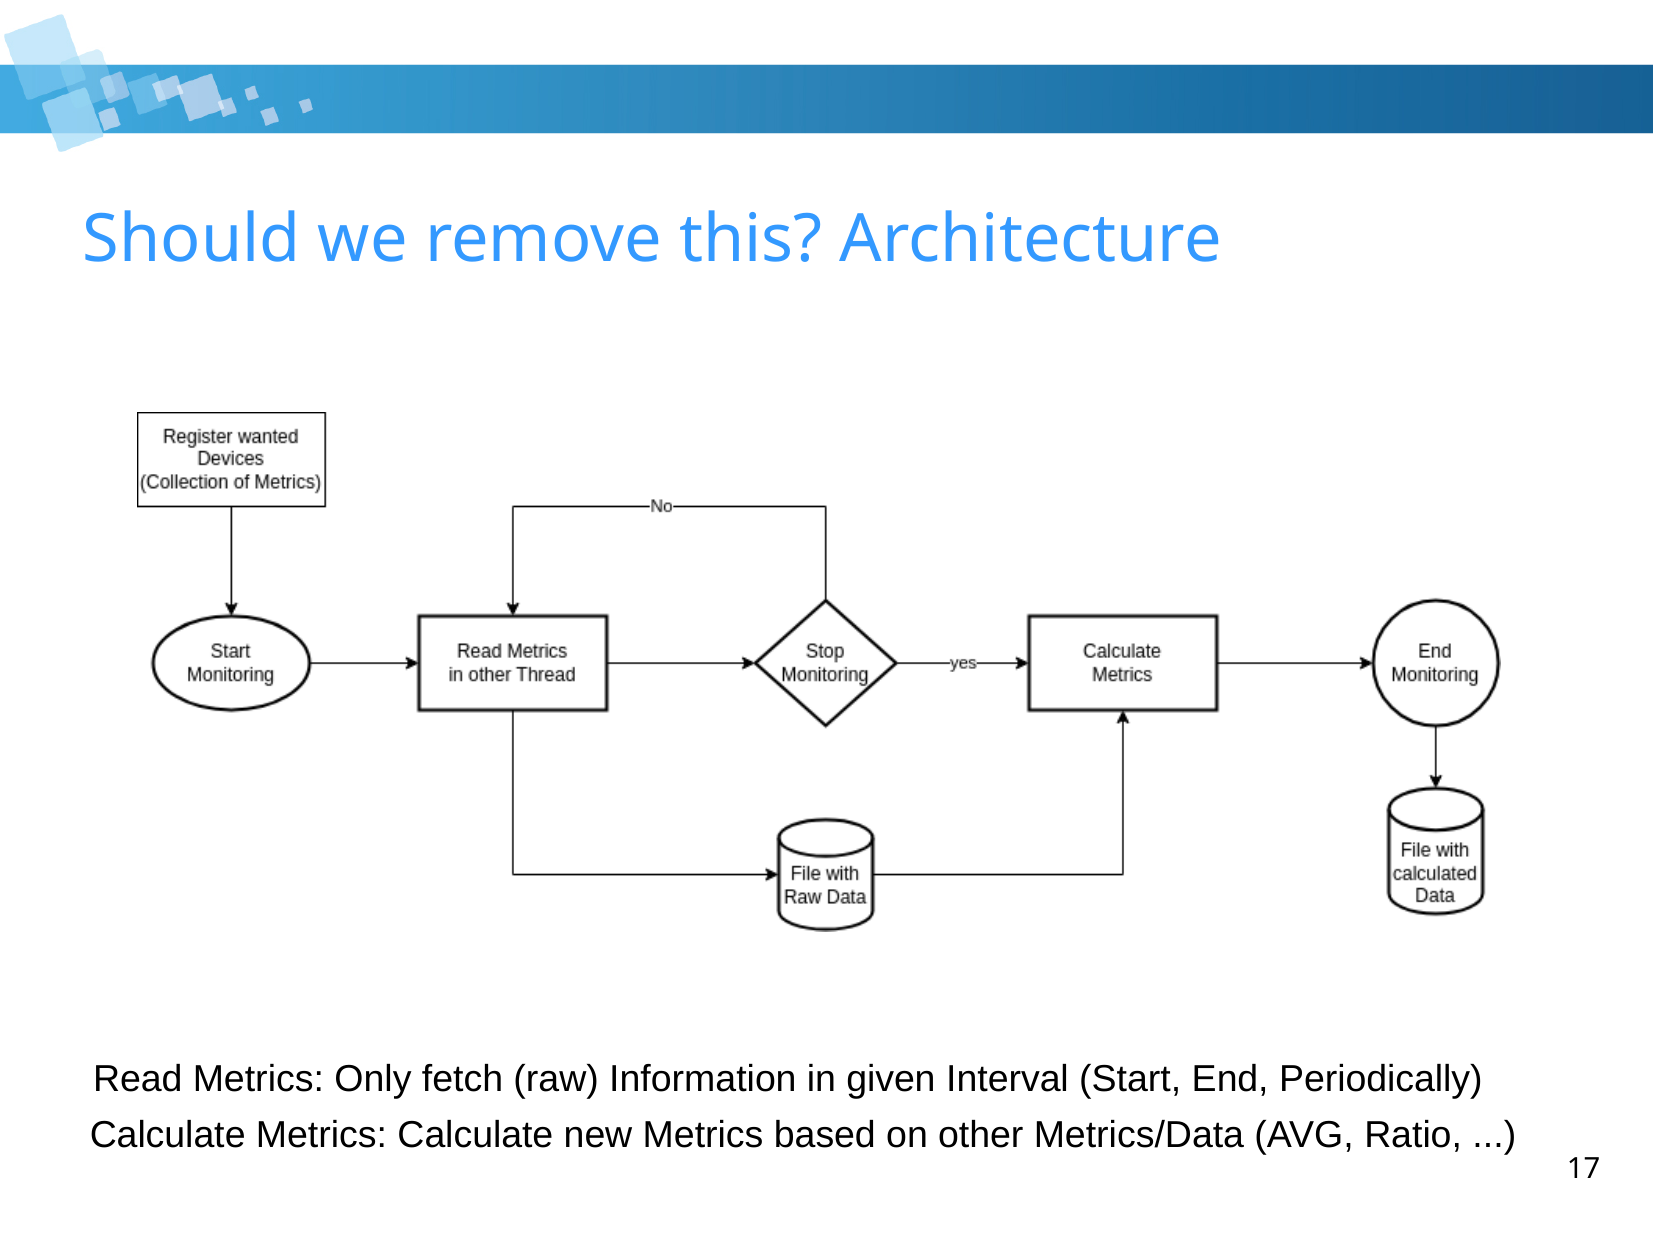

# Should we remove this? Architecture
Read Metrics: Only fetch (raw) Information in given Interval (Start, End, Periodically)
Calculate Metrics: Calculate new Metrics based on other Metrics/Data (AVG, Ratio, ...)
17